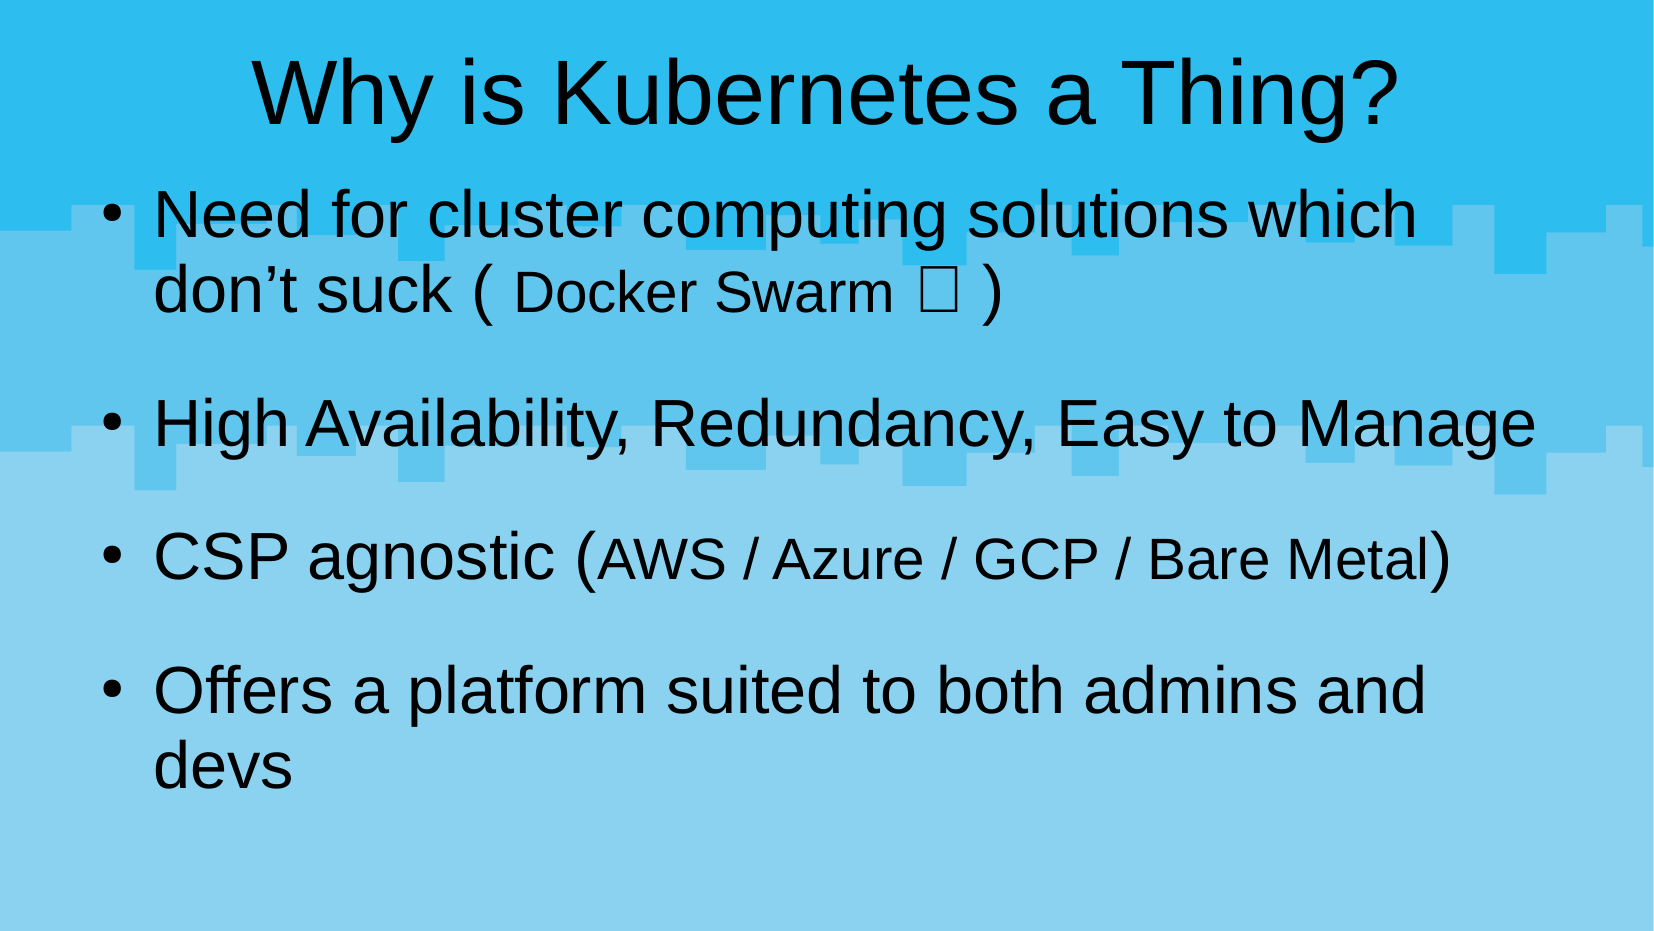

# Why is Kubernetes a Thing?
Need for cluster computing solutions which don’t suck ( Docker Swarm 🤮 )
High Availability, Redundancy, Easy to Manage
CSP agnostic (AWS / Azure / GCP / Bare Metal)
Offers a platform suited to both admins and devs